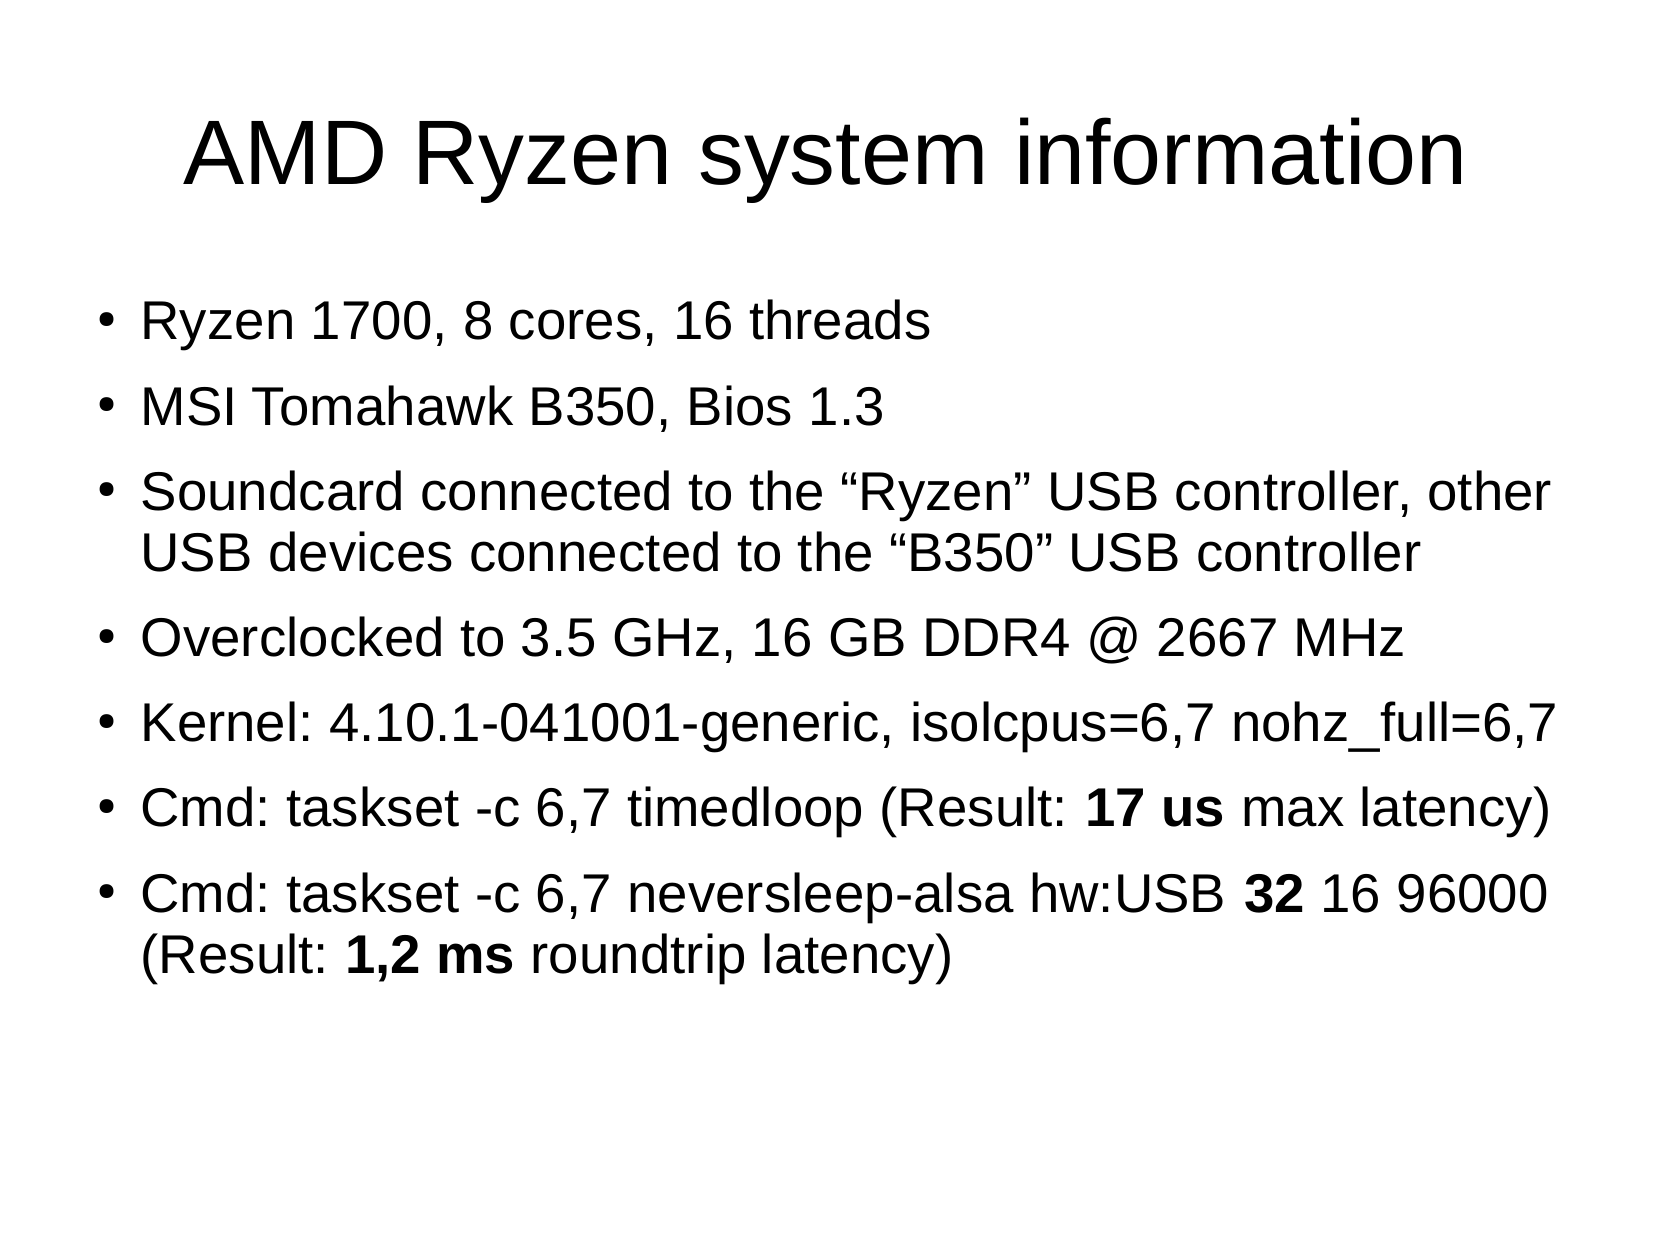

# AMD Ryzen system information
Ryzen 1700, 8 cores, 16 threads
MSI Tomahawk B350, Bios 1.3
Soundcard connected to the “Ryzen” USB controller, other USB devices connected to the “B350” USB controller
Overclocked to 3.5 GHz, 16 GB DDR4 @ 2667 MHz
Kernel: 4.10.1-041001-generic, isolcpus=6,7 nohz_full=6,7
Cmd: taskset -c 6,7 timedloop (Result: 17 us max latency)
Cmd: taskset -c 6,7 neversleep-alsa hw:USB 32 16 96000 (Result: 1,2 ms roundtrip latency)